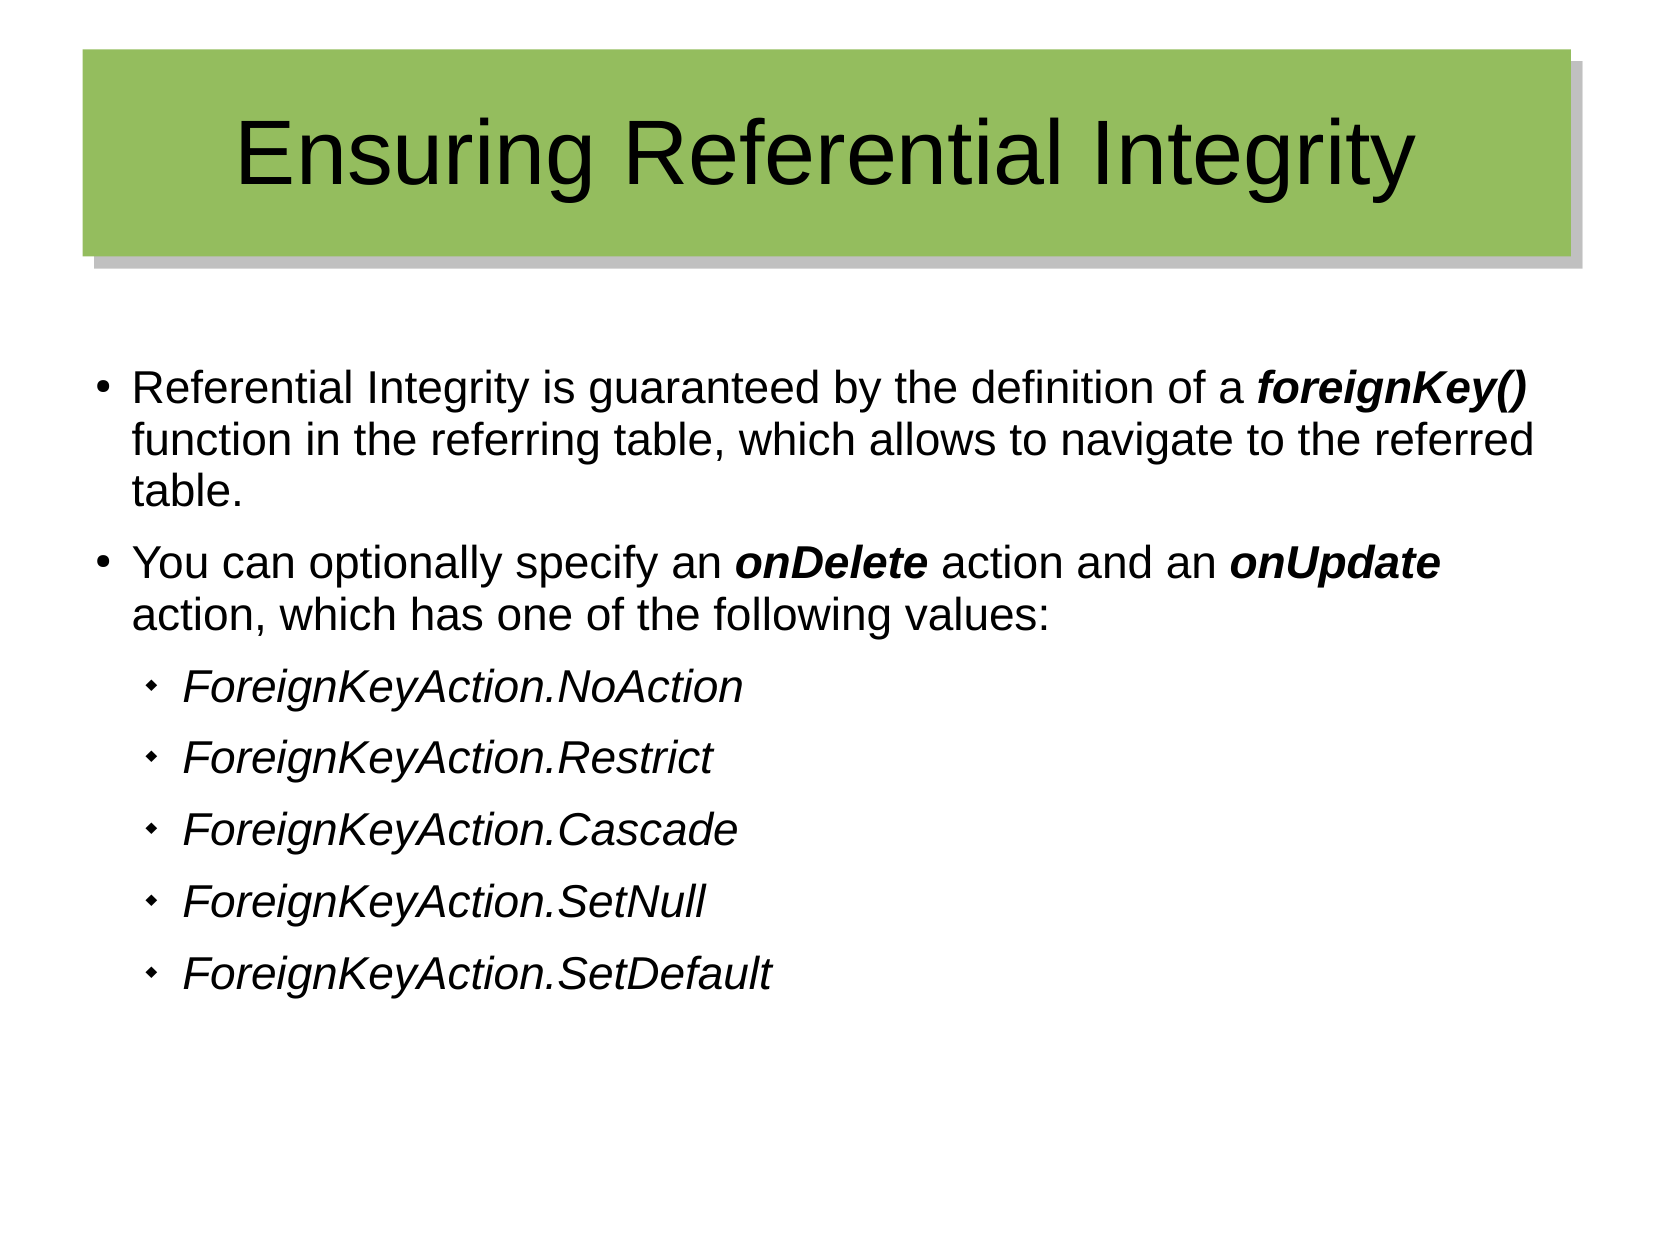

# Ensuring Referential Integrity
Referential Integrity is guaranteed by the definition of a foreignKey() function in the referring table, which allows to navigate to the referred table.
You can optionally specify an onDelete action and an onUpdate action, which has one of the following values:
ForeignKeyAction.NoAction
ForeignKeyAction.Restrict
ForeignKeyAction.Cascade
ForeignKeyAction.SetNull
ForeignKeyAction.SetDefault